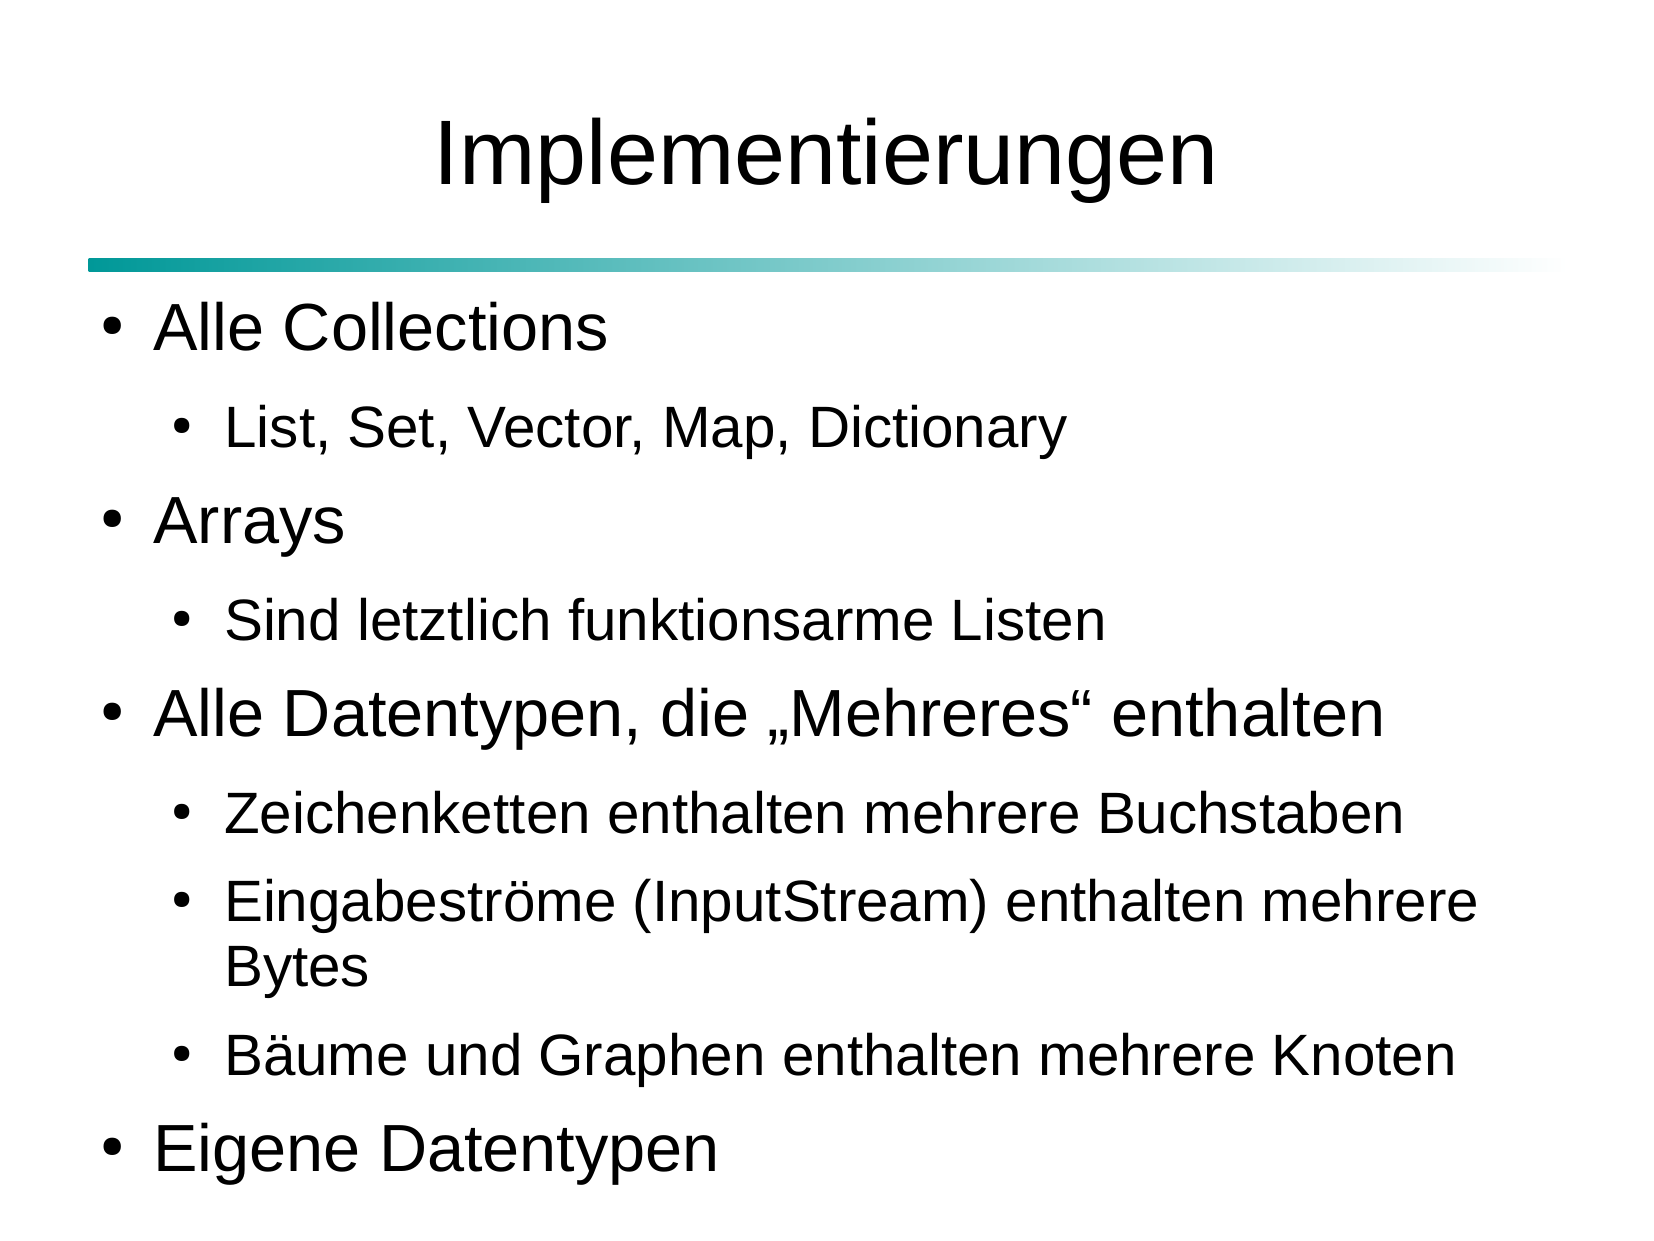

# Implementierungen
Alle Collections
List, Set, Vector, Map, Dictionary
Arrays
Sind letztlich funktionsarme Listen
Alle Datentypen, die „Mehreres“ enthalten
Zeichenketten enthalten mehrere Buchstaben
Eingabeströme (InputStream) enthalten mehrere Bytes
Bäume und Graphen enthalten mehrere Knoten
Eigene Datentypen